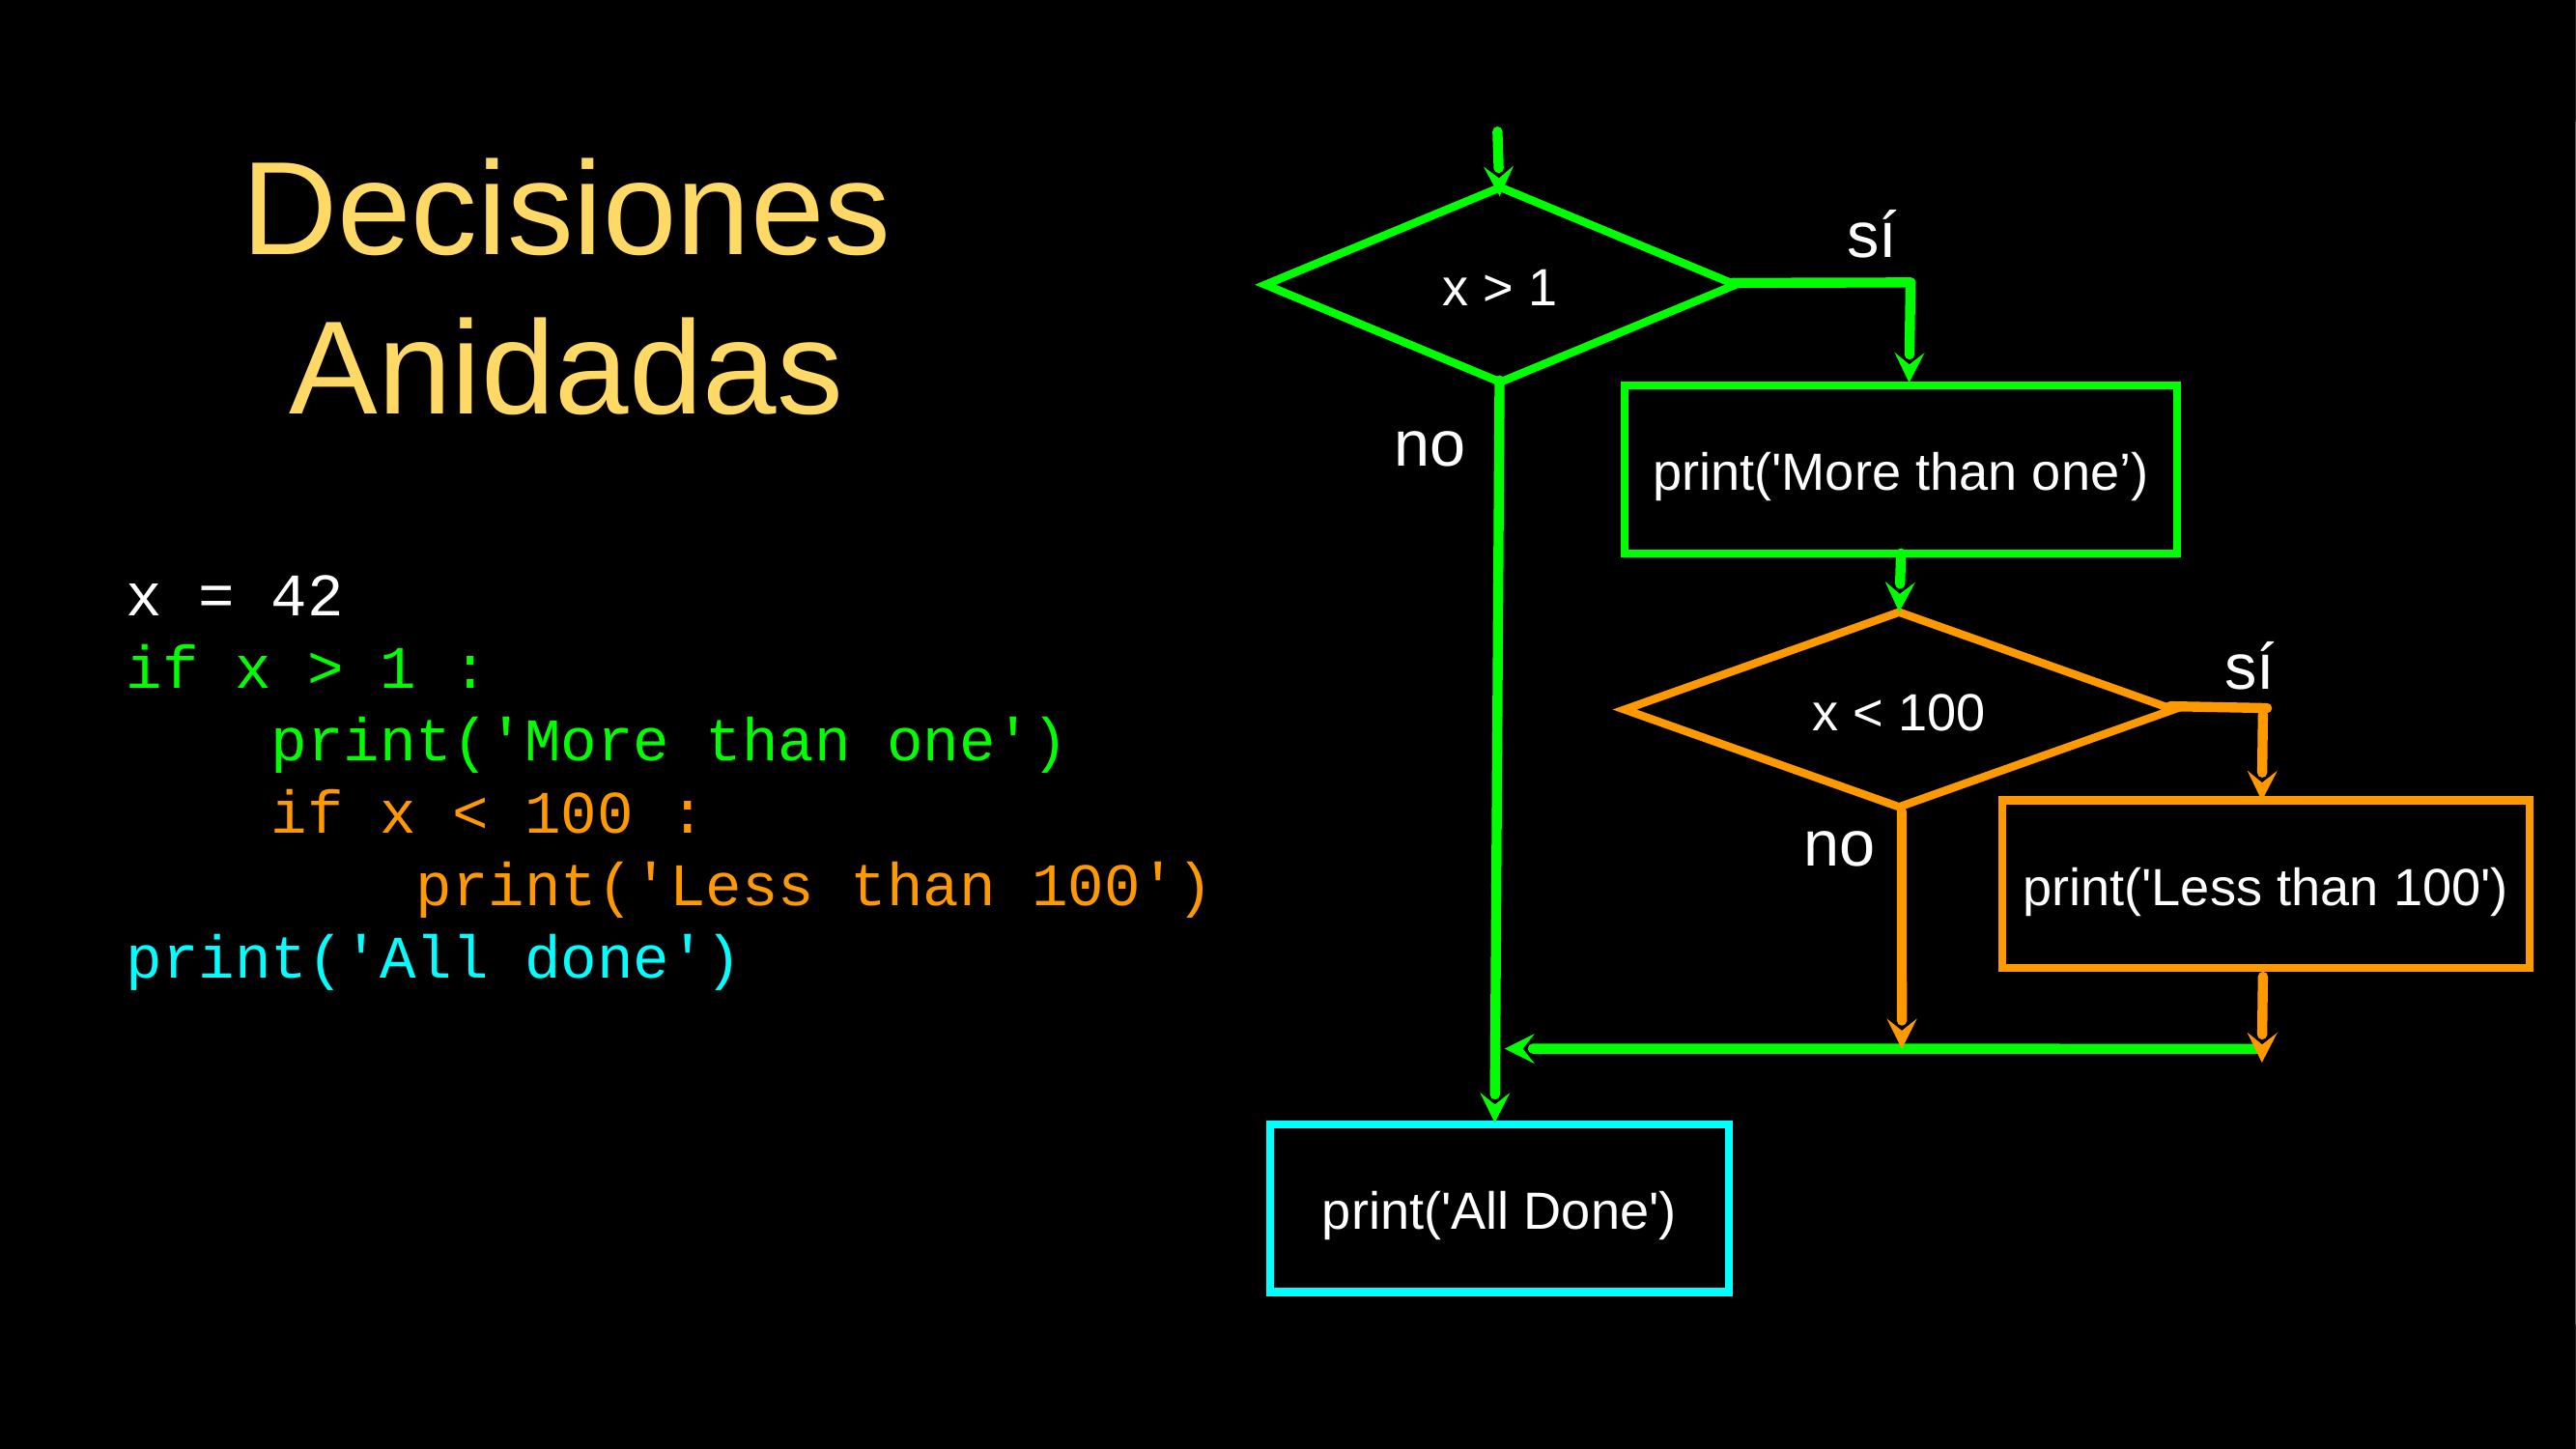

Decisiones Anidadas
x > 1
sí
print('More than one’)
no
x = 42
if x > 1 :
 print('More than one')
 if x < 100 :
 print('Less than 100')
print('All done')
x < 100
sí
print('Less than 100')
no
print('All Done')